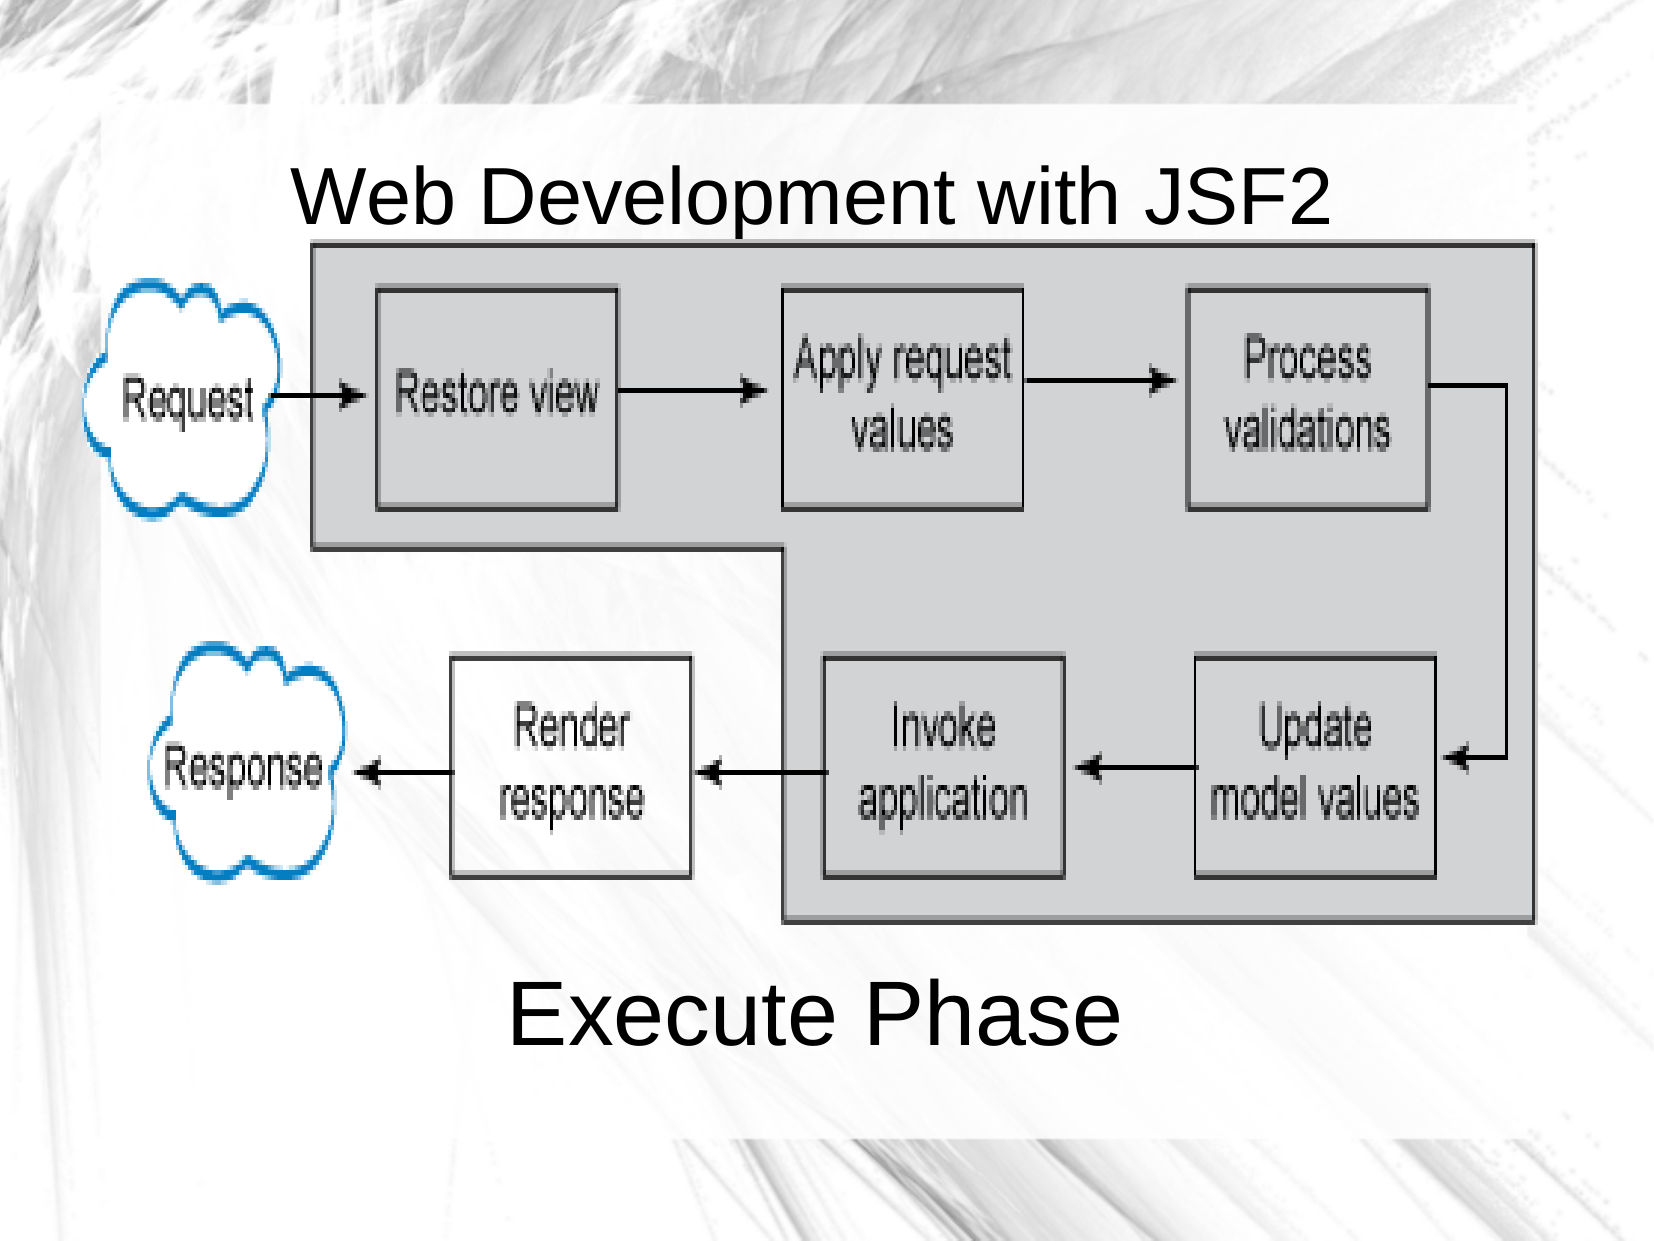

# Web Development with JSF2
Execute Phase